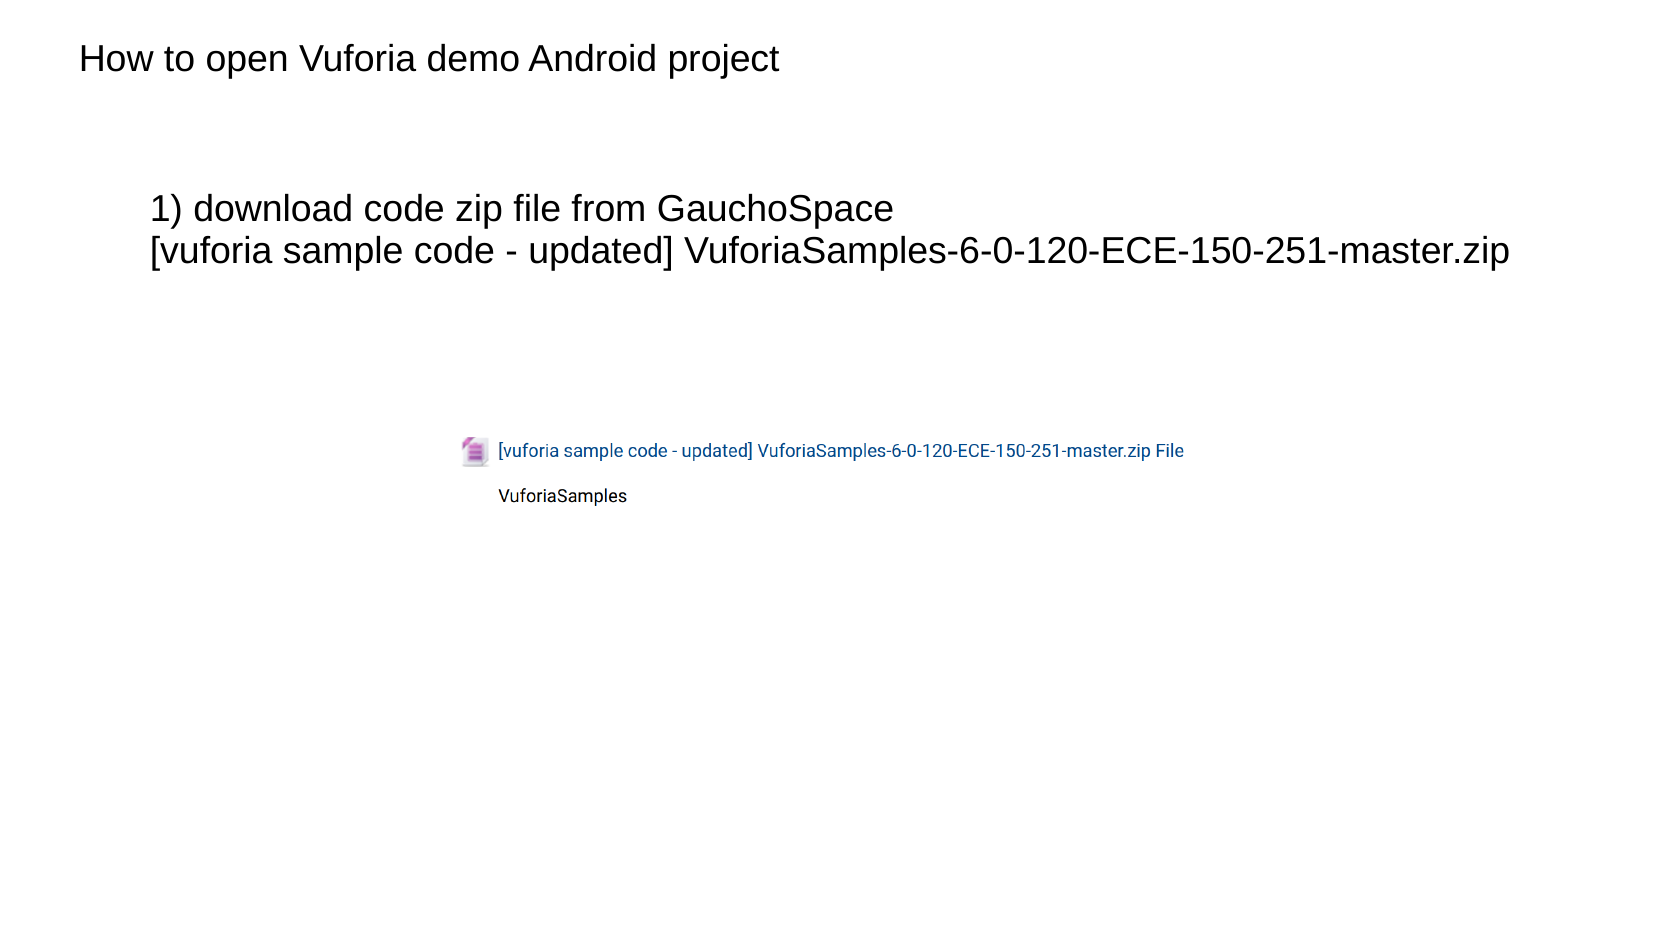

How to open Vuforia demo Android project
1) download code zip file from GauchoSpace
[vuforia sample code - updated] VuforiaSamples-6-0-120-ECE-150-251-master.zip